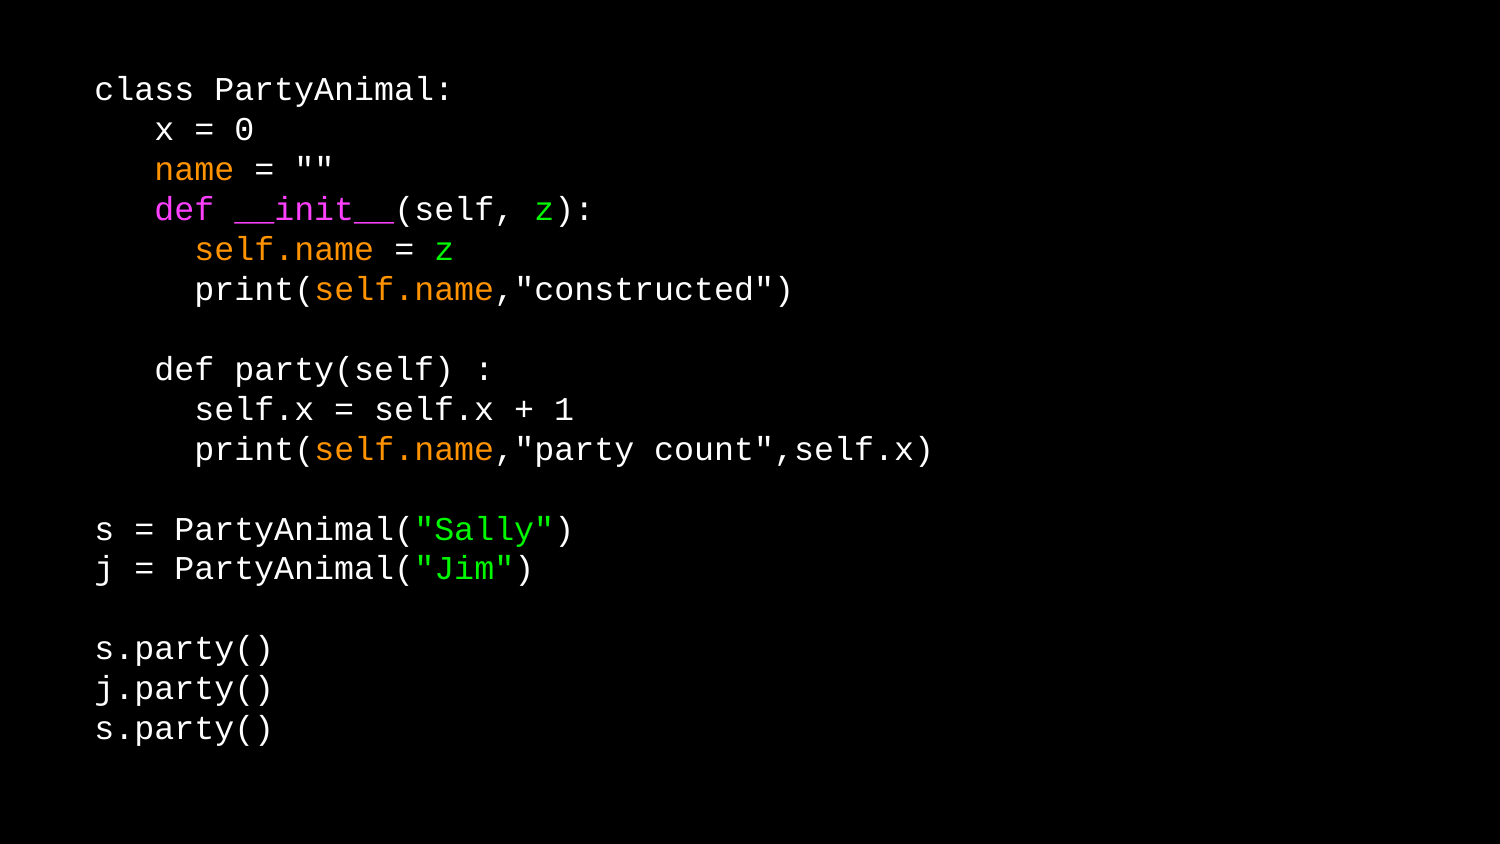

class PartyAnimal:
 x = 0
 name = ""
 def __init__(self, z):
 self.name = z
 print(self.name,"constructed")
 def party(self) :
 self.x = self.x + 1
 print(self.name,"party count",self.x)
s = PartyAnimal("Sally")
j = PartyAnimal("Jim")
s.party()
j.party()
s.party()